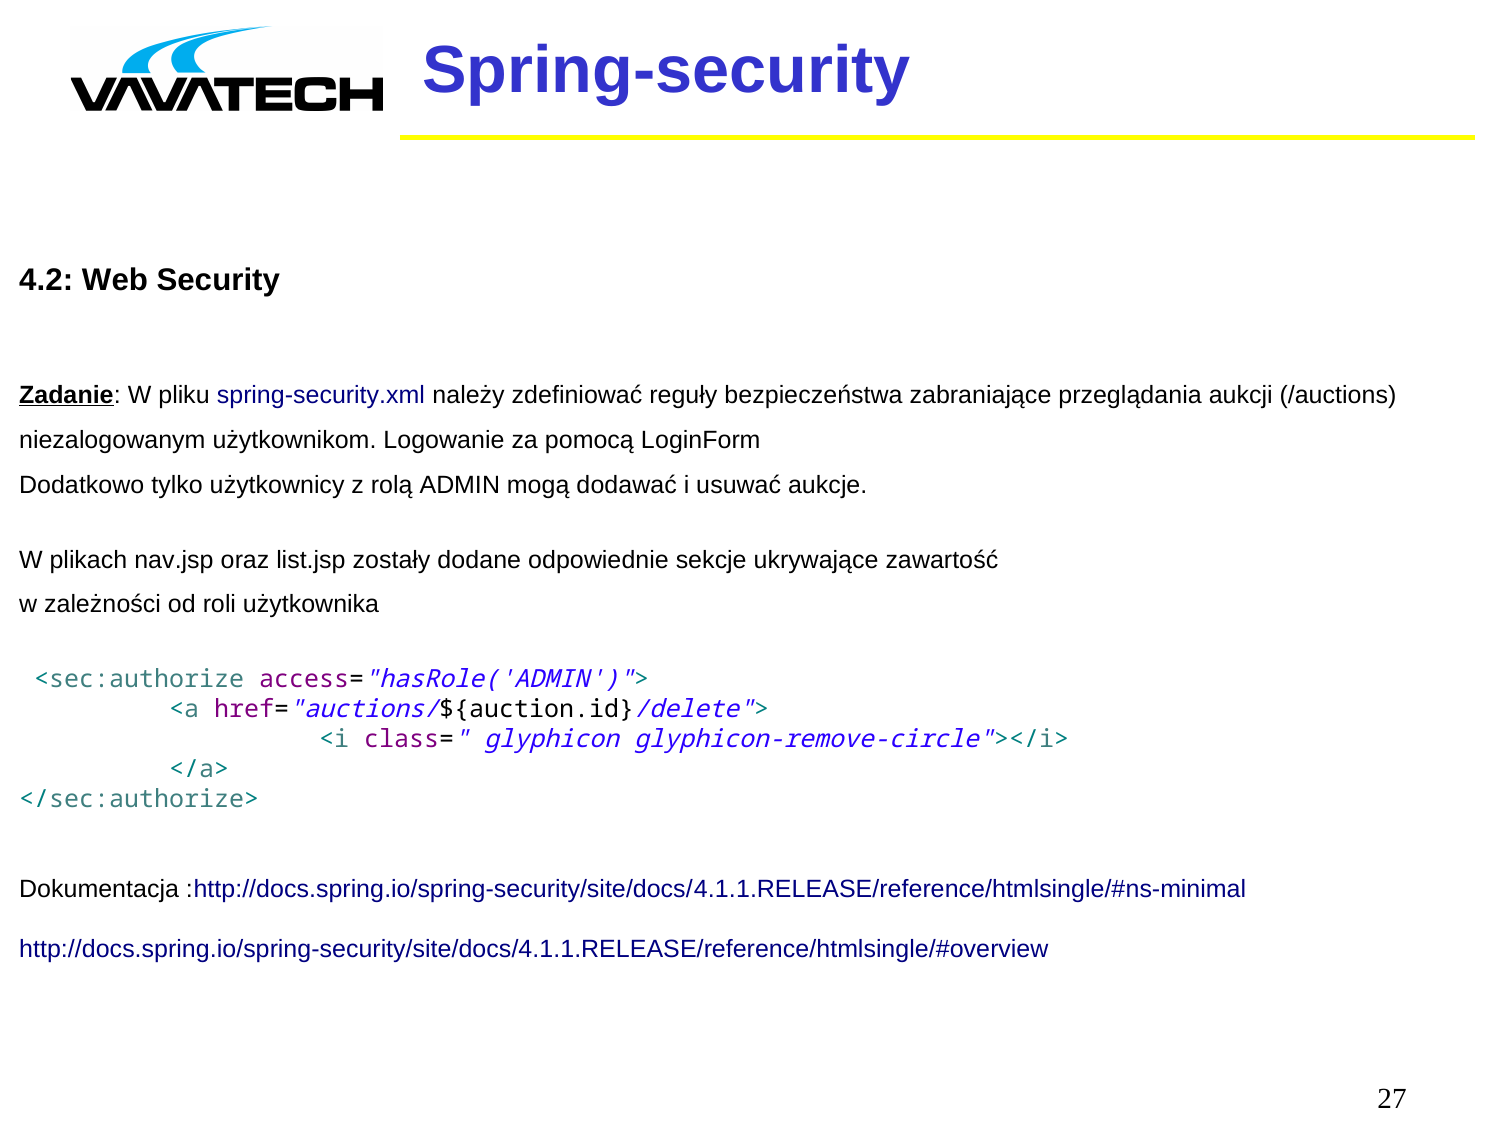

# Spring-security
4.2: Web Security
Zadanie: W pliku spring-security.xml należy zdefiniować reguły bezpieczeństwa zabraniające przeglądania aukcji (/auctions) niezalogowanym użytkownikom. Logowanie za pomocą LoginForm
Dodatkowo tylko użytkownicy z rolą ADMIN mogą dodawać i usuwać aukcje.
W plikach nav.jsp oraz list.jsp zostały dodane odpowiednie sekcje ukrywające zawartość
w zależności od roli użytkownika
 <sec:authorize access="hasRole('ADMIN')">
	<a href="auctions/${auction.id}/delete">
		<i class=" glyphicon glyphicon-remove-circle"></i>
	</a>
</sec:authorize>
Dokumentacja :http://docs.spring.io/spring-security/site/docs/4.1.1.RELEASE/reference/htmlsingle/#ns-minimal
http://docs.spring.io/spring-security/site/docs/4.1.1.RELEASE/reference/htmlsingle/#overview
27